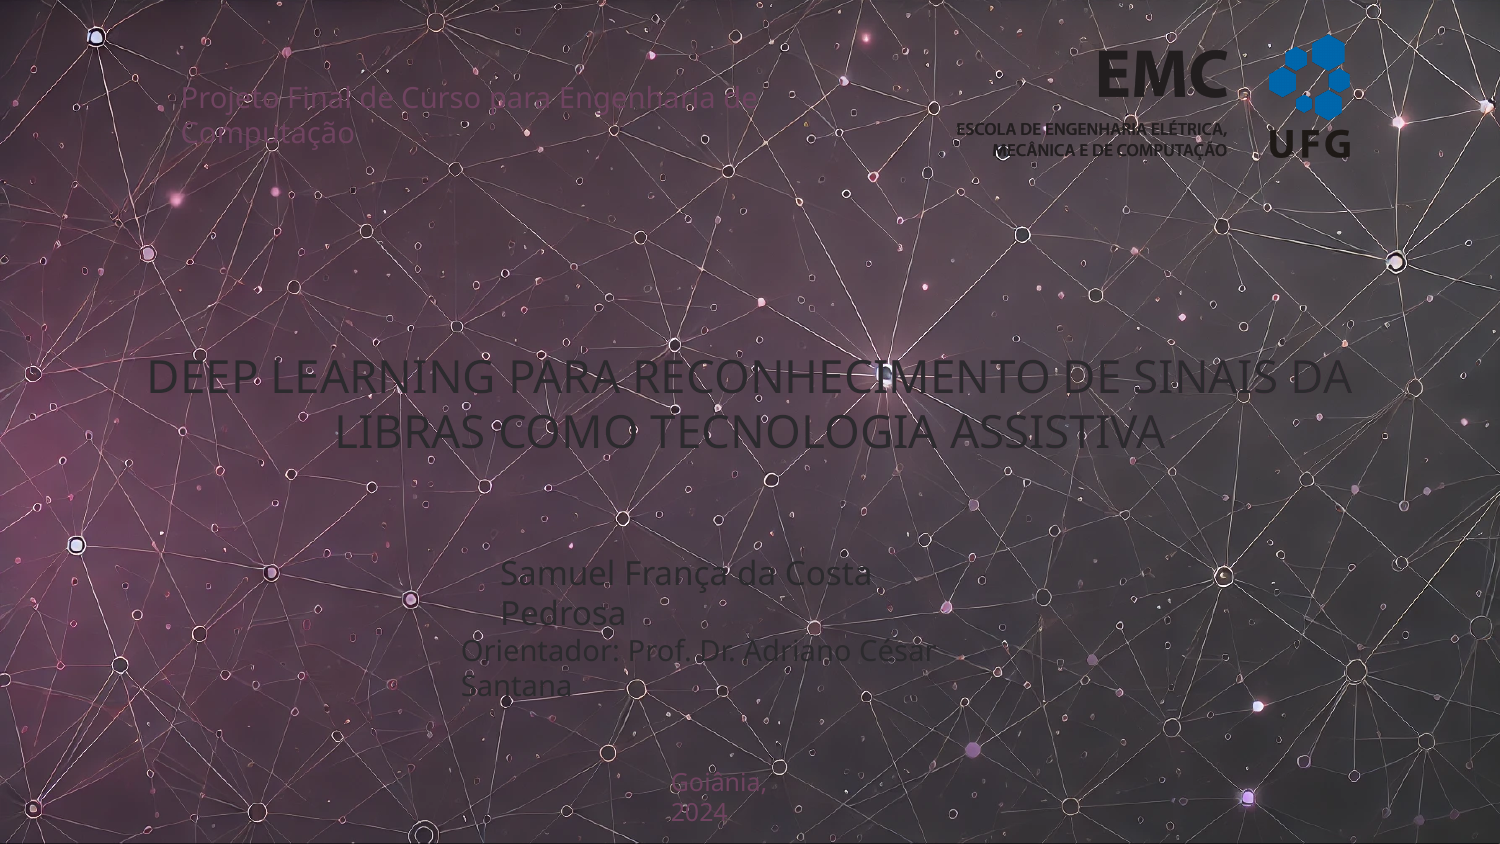

Projeto Final de Curso para Engenharia de Computação
DEEP LEARNING PARA RECONHECIMENTO DE SINAIS DA LIBRAS COMO TECNOLOGIA ASSISTIVA
DEEP LEARNING PARA RECONHECIMENTO DE SINAIS DA LIBRAS COMO TECNOLOGIA ASSISTIVA
Samuel França da Costa Pedrosa
Orientador: Prof. Dr. Adriano César Santana
Goiânia, 2024